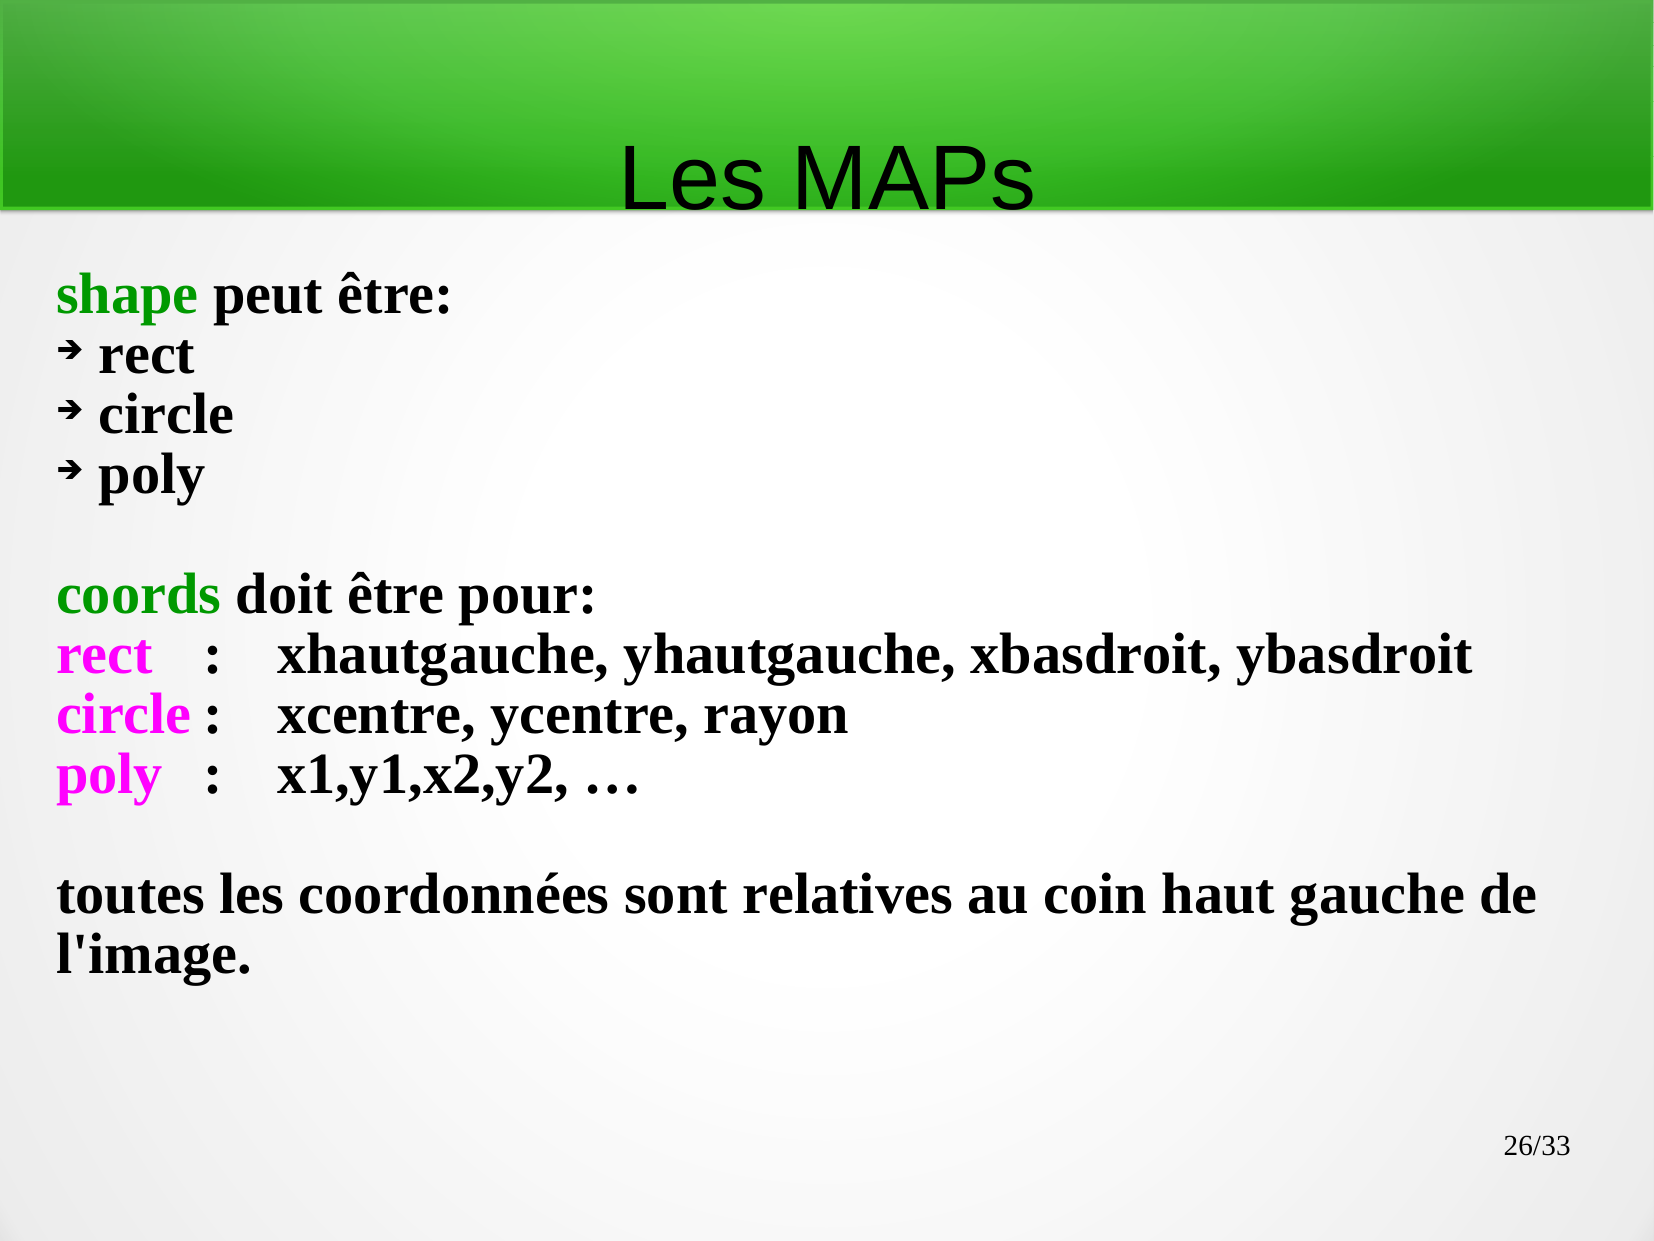

# Les MAPs
shape peut être:
 rect
 circle
 poly
coords doit être pour:
rect	: 	xhautgauche, yhautgauche, xbasdroit, ybasdroit
circle	:	xcentre, ycentre, rayon
poly	:	x1,y1,x2,y2, …
toutes les coordonnées sont relatives au coin haut gauche de l'image.
26